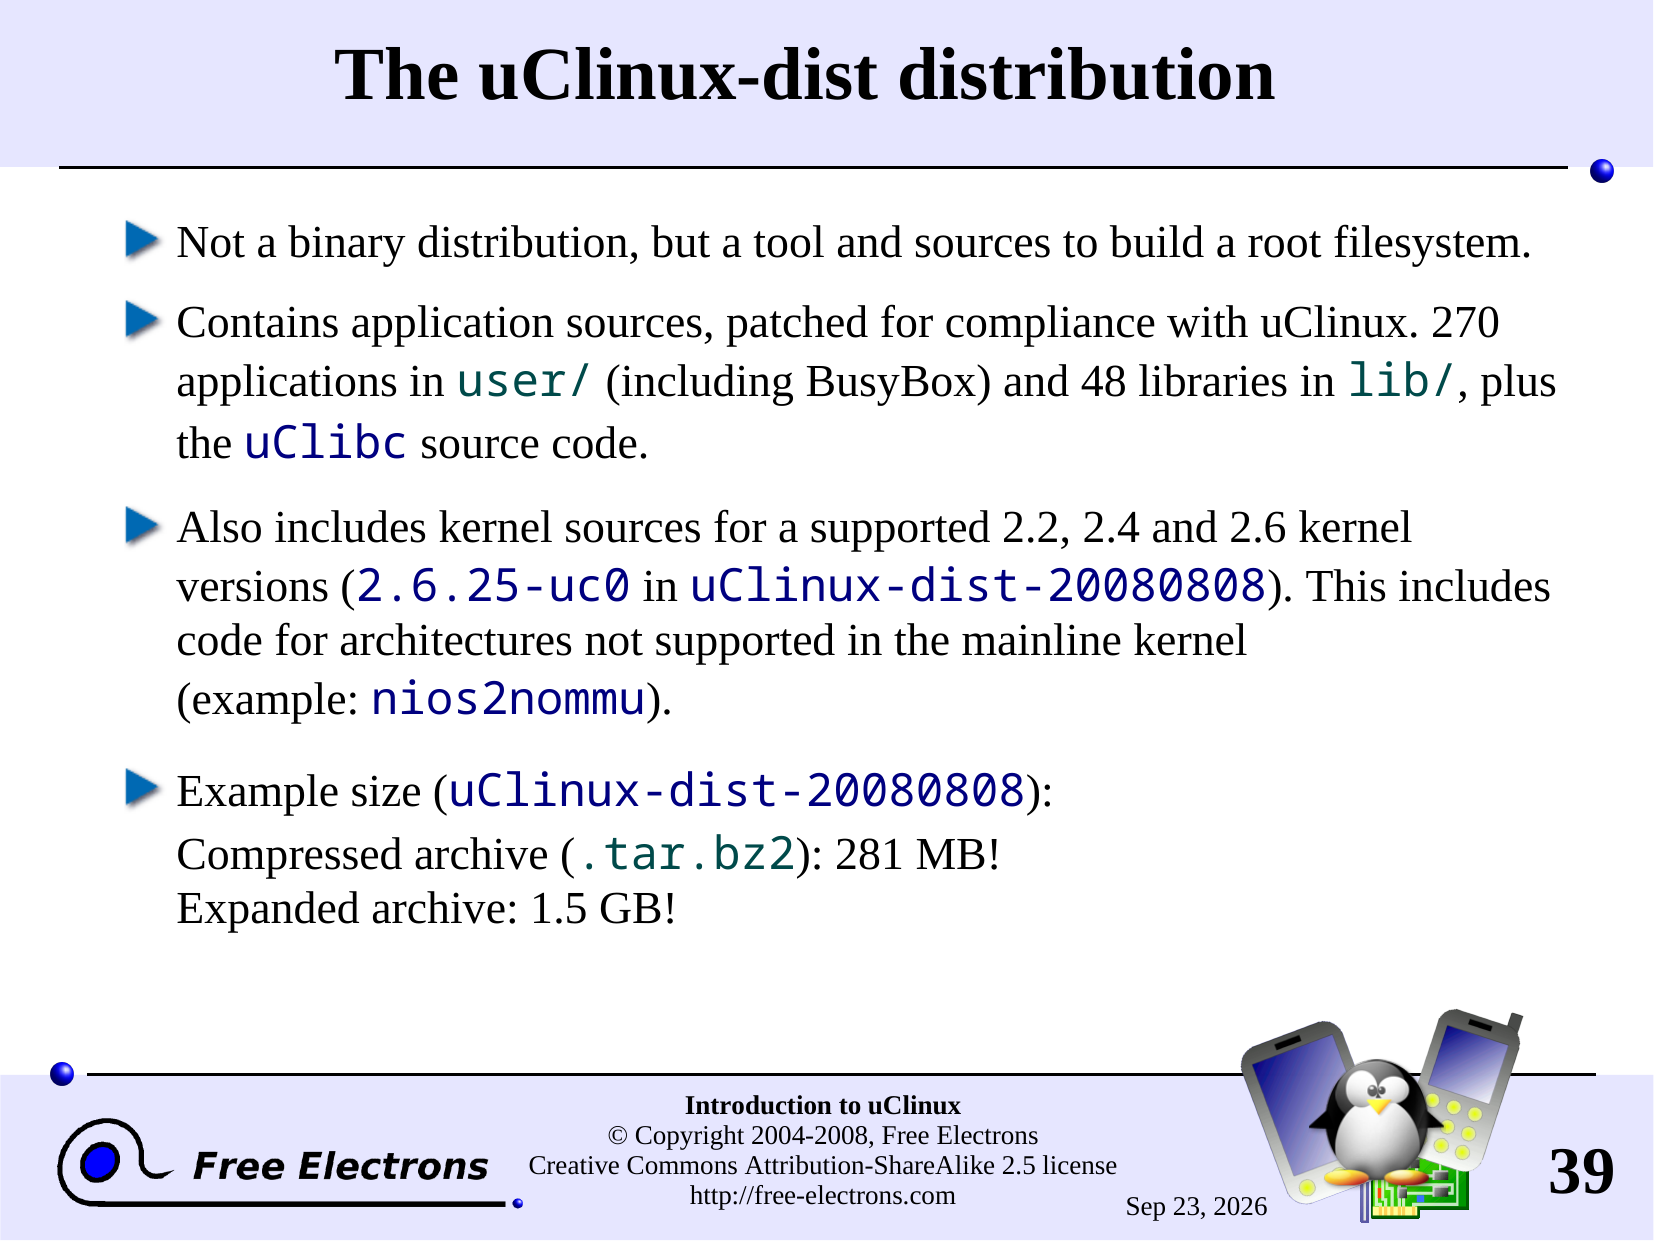

# The uClinux-dist distribution
Not a binary distribution, but a tool and sources to build a root filesystem.
Contains application sources, patched for compliance with uClinux. 270 applications in user/ (including BusyBox) and 48 libraries in lib/, plus the uClibc source code.
Also includes kernel sources for a supported 2.2, 2.4 and 2.6 kernel versions (2.6.25-uc0 in uClinux-dist-20080808). This includes code for architectures not supported in the mainline kernel
(example: nios2nommu).
Example size (uClinux-dist-20080808):
Compressed archive (.tar.bz2): 281 MB!
Expanded archive: 1.5 GB!